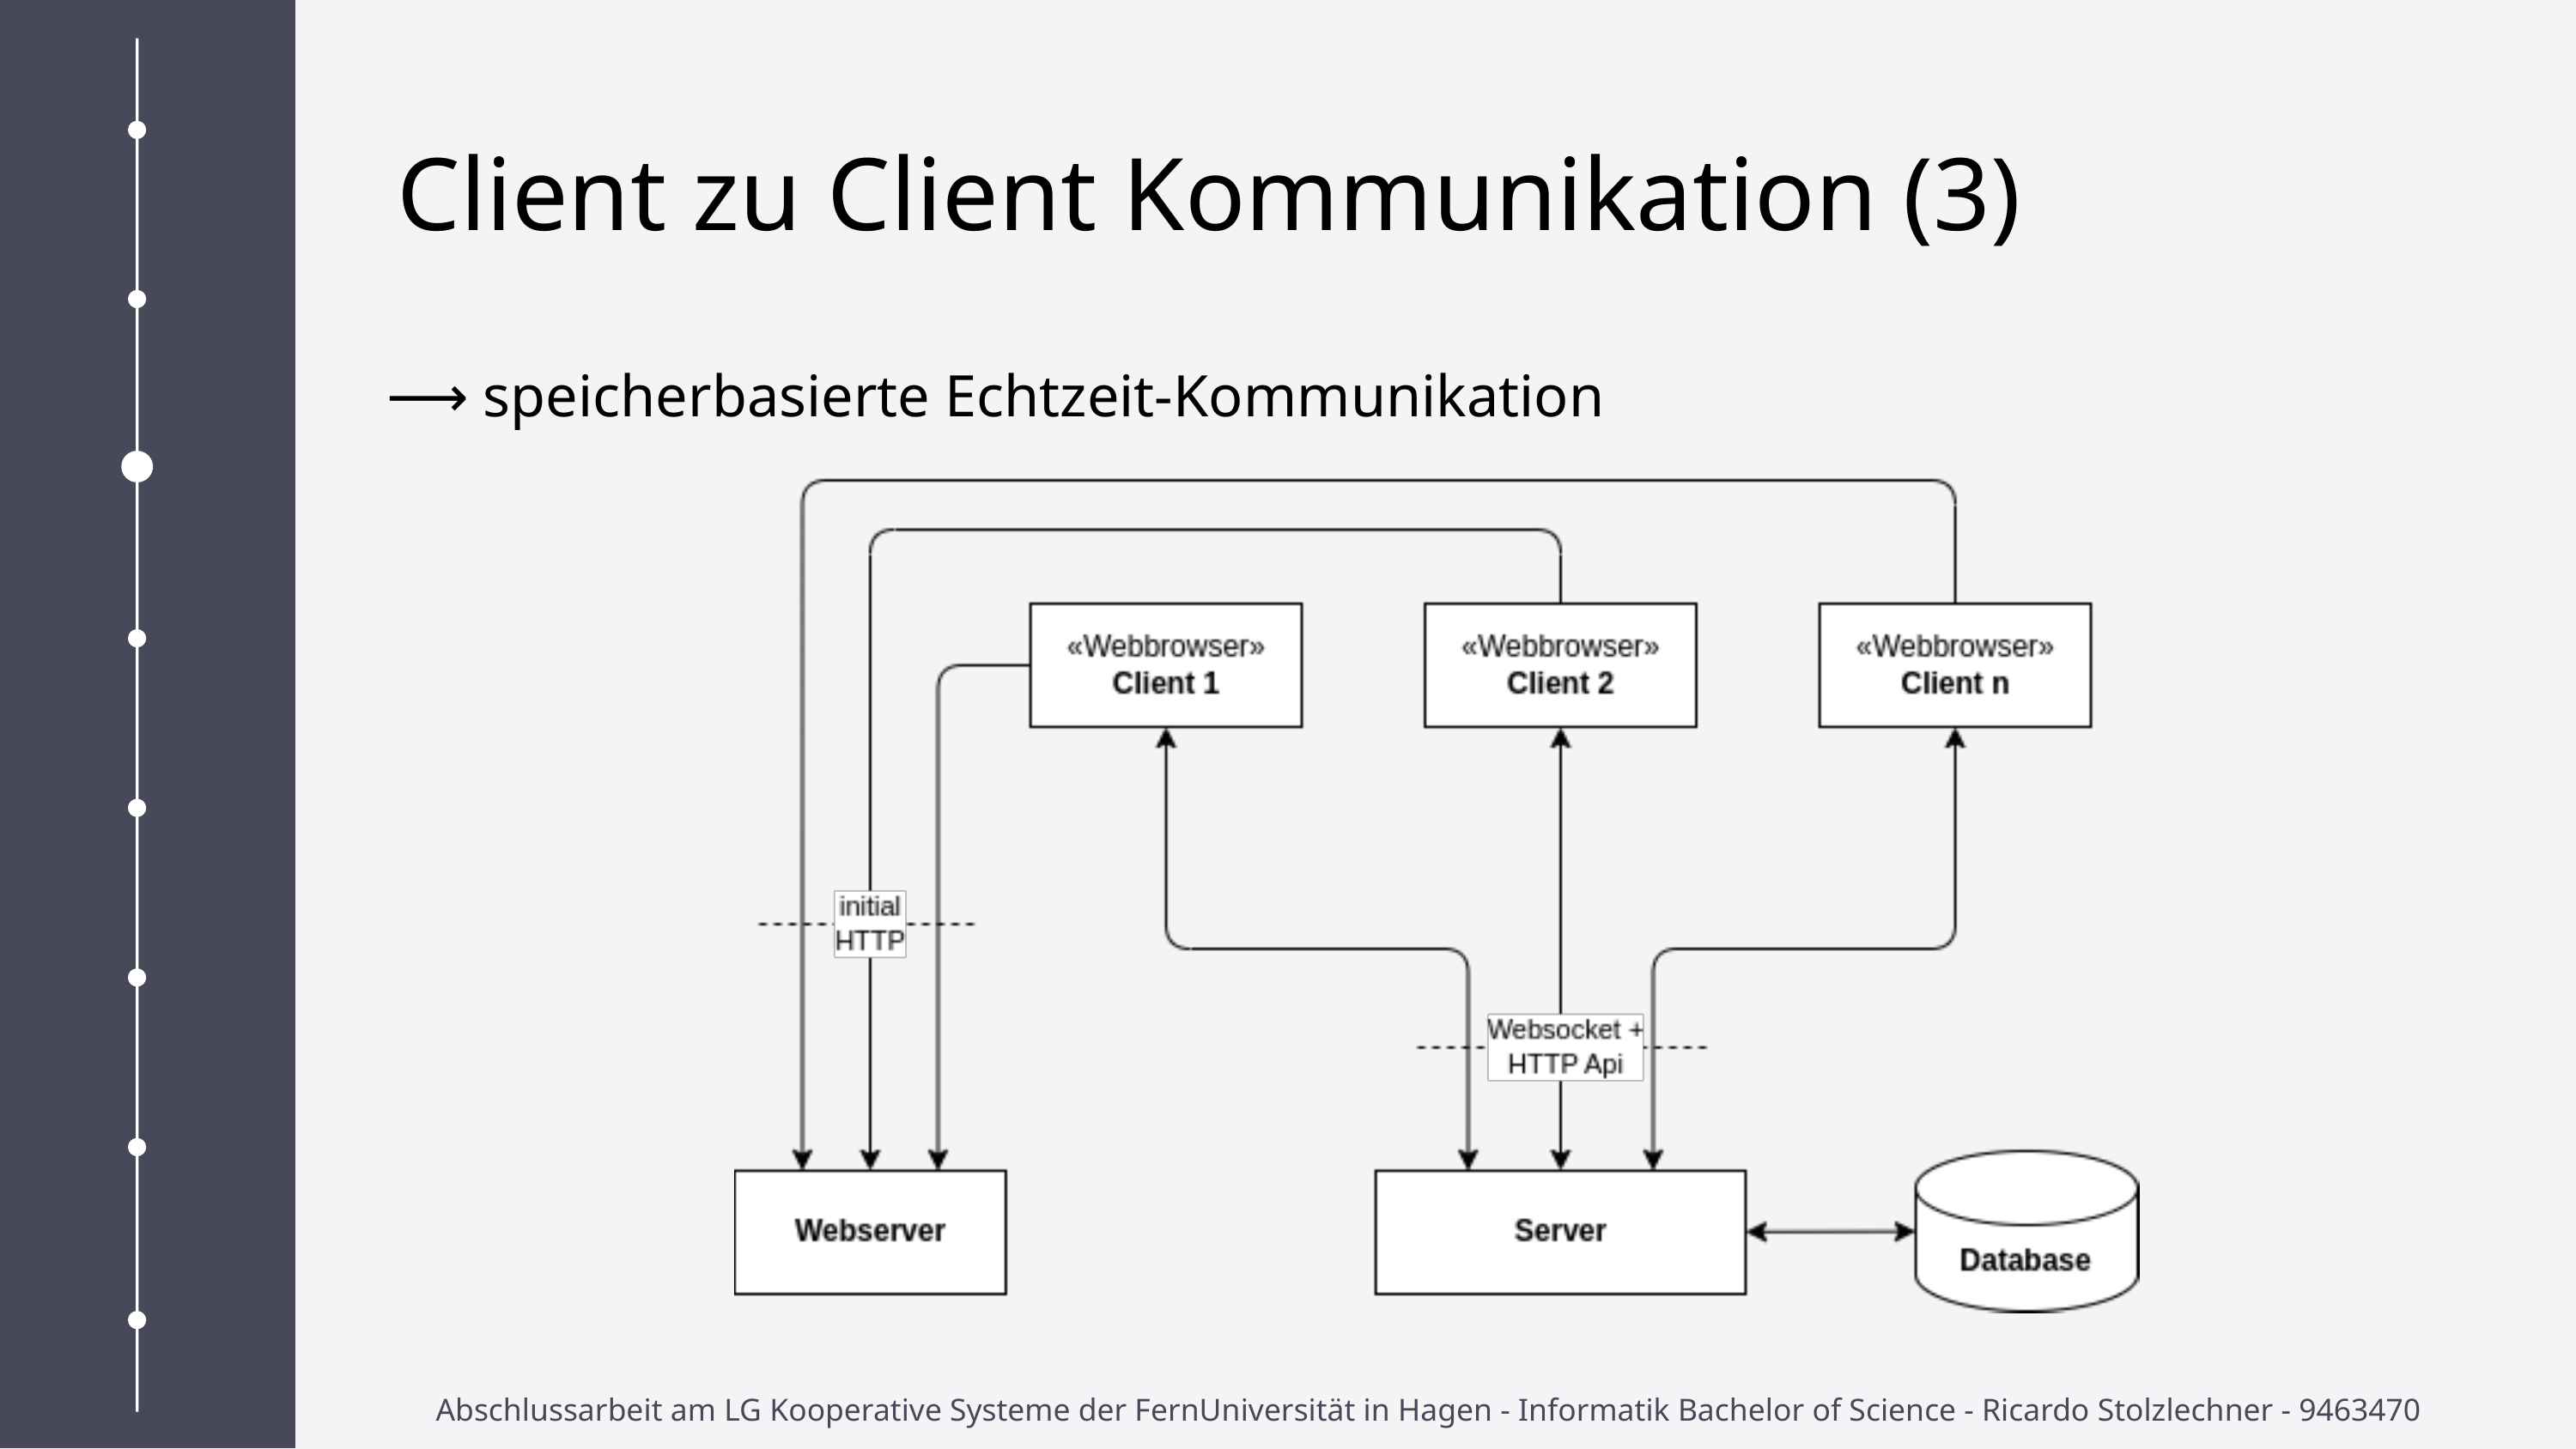

Client zu Client Kommunikation (3)
⟶ speicherbasierte Echtzeit-Kommunikation
Abschlussarbeit am LG Kooperative Systeme der FernUniversität in Hagen - Informatik Bachelor of Science - Ricardo Stolzlechner - 9463470